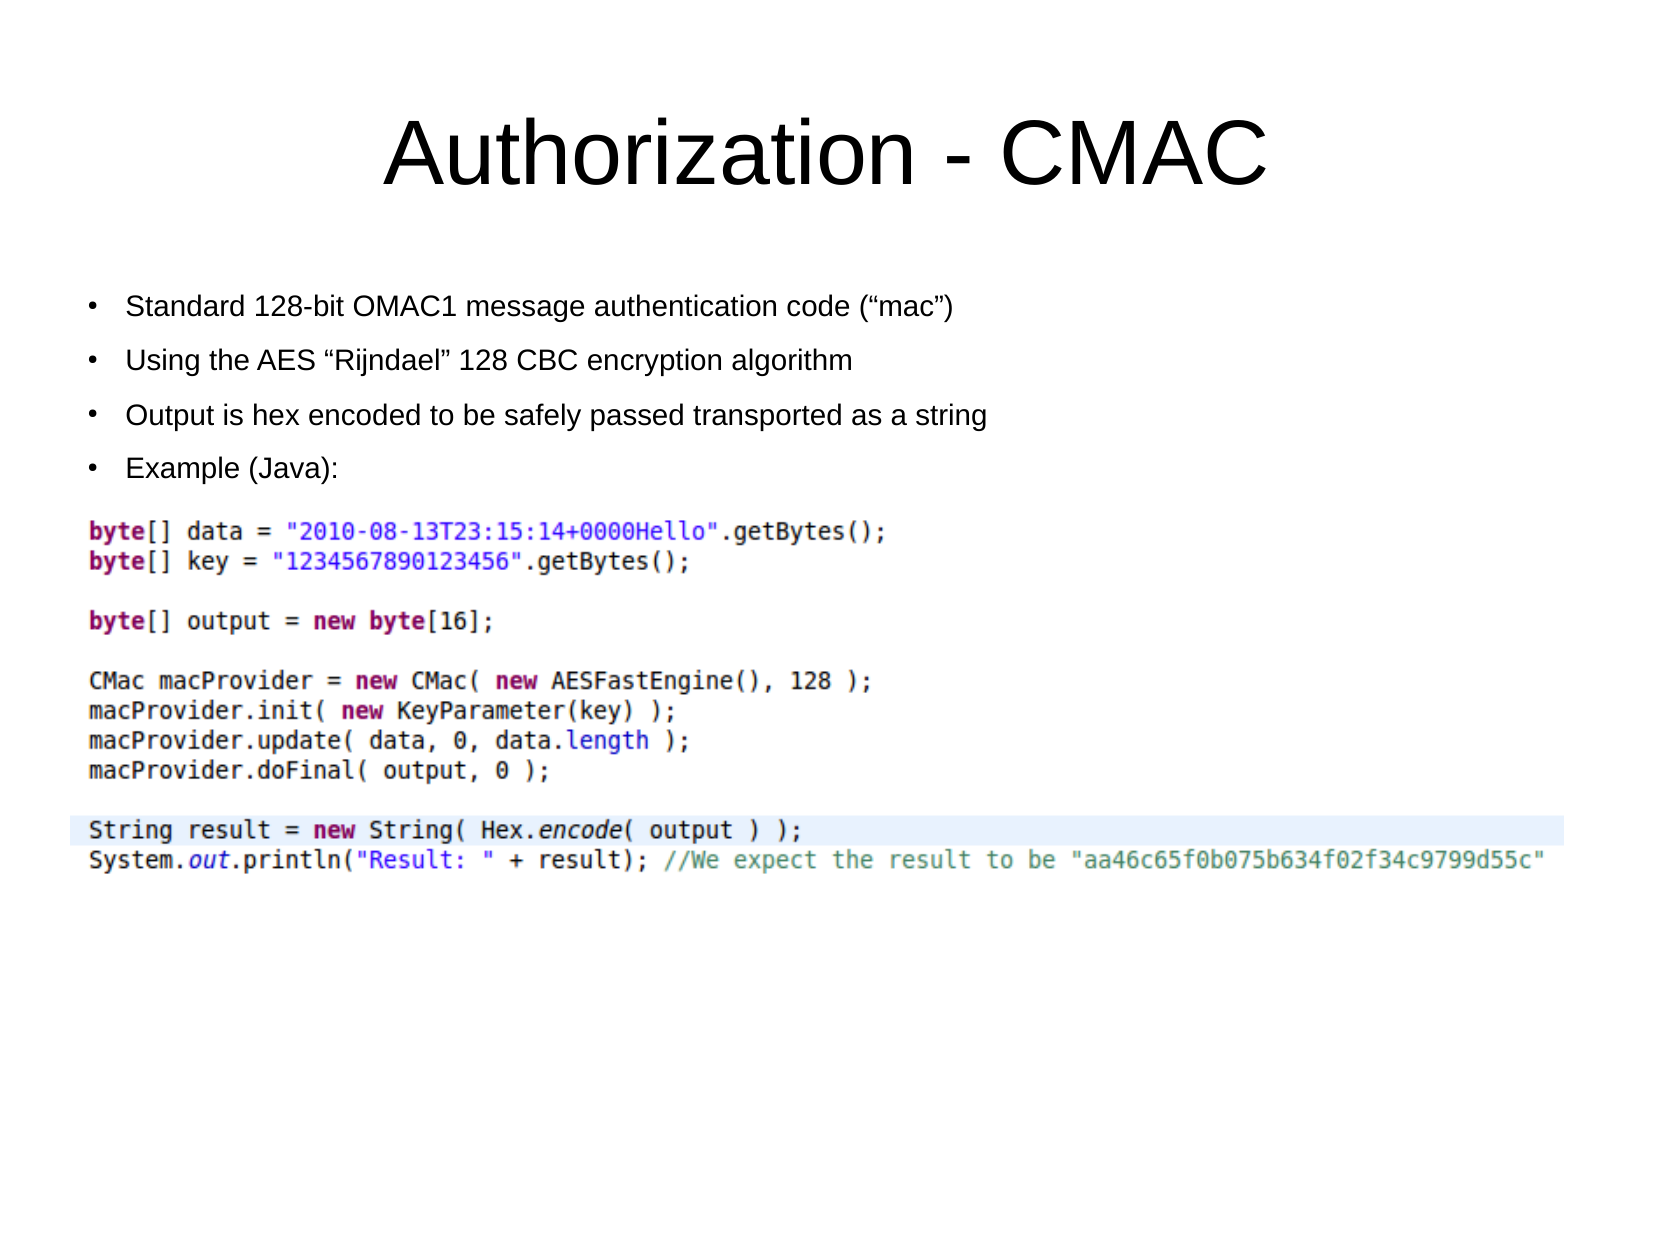

# Authorization - CMAC
Standard 128-bit OMAC1 message authentication code (“mac”)
Using the AES “Rijndael” 128 CBC encryption algorithm
Output is hex encoded to be safely passed transported as a string
Example (Java):